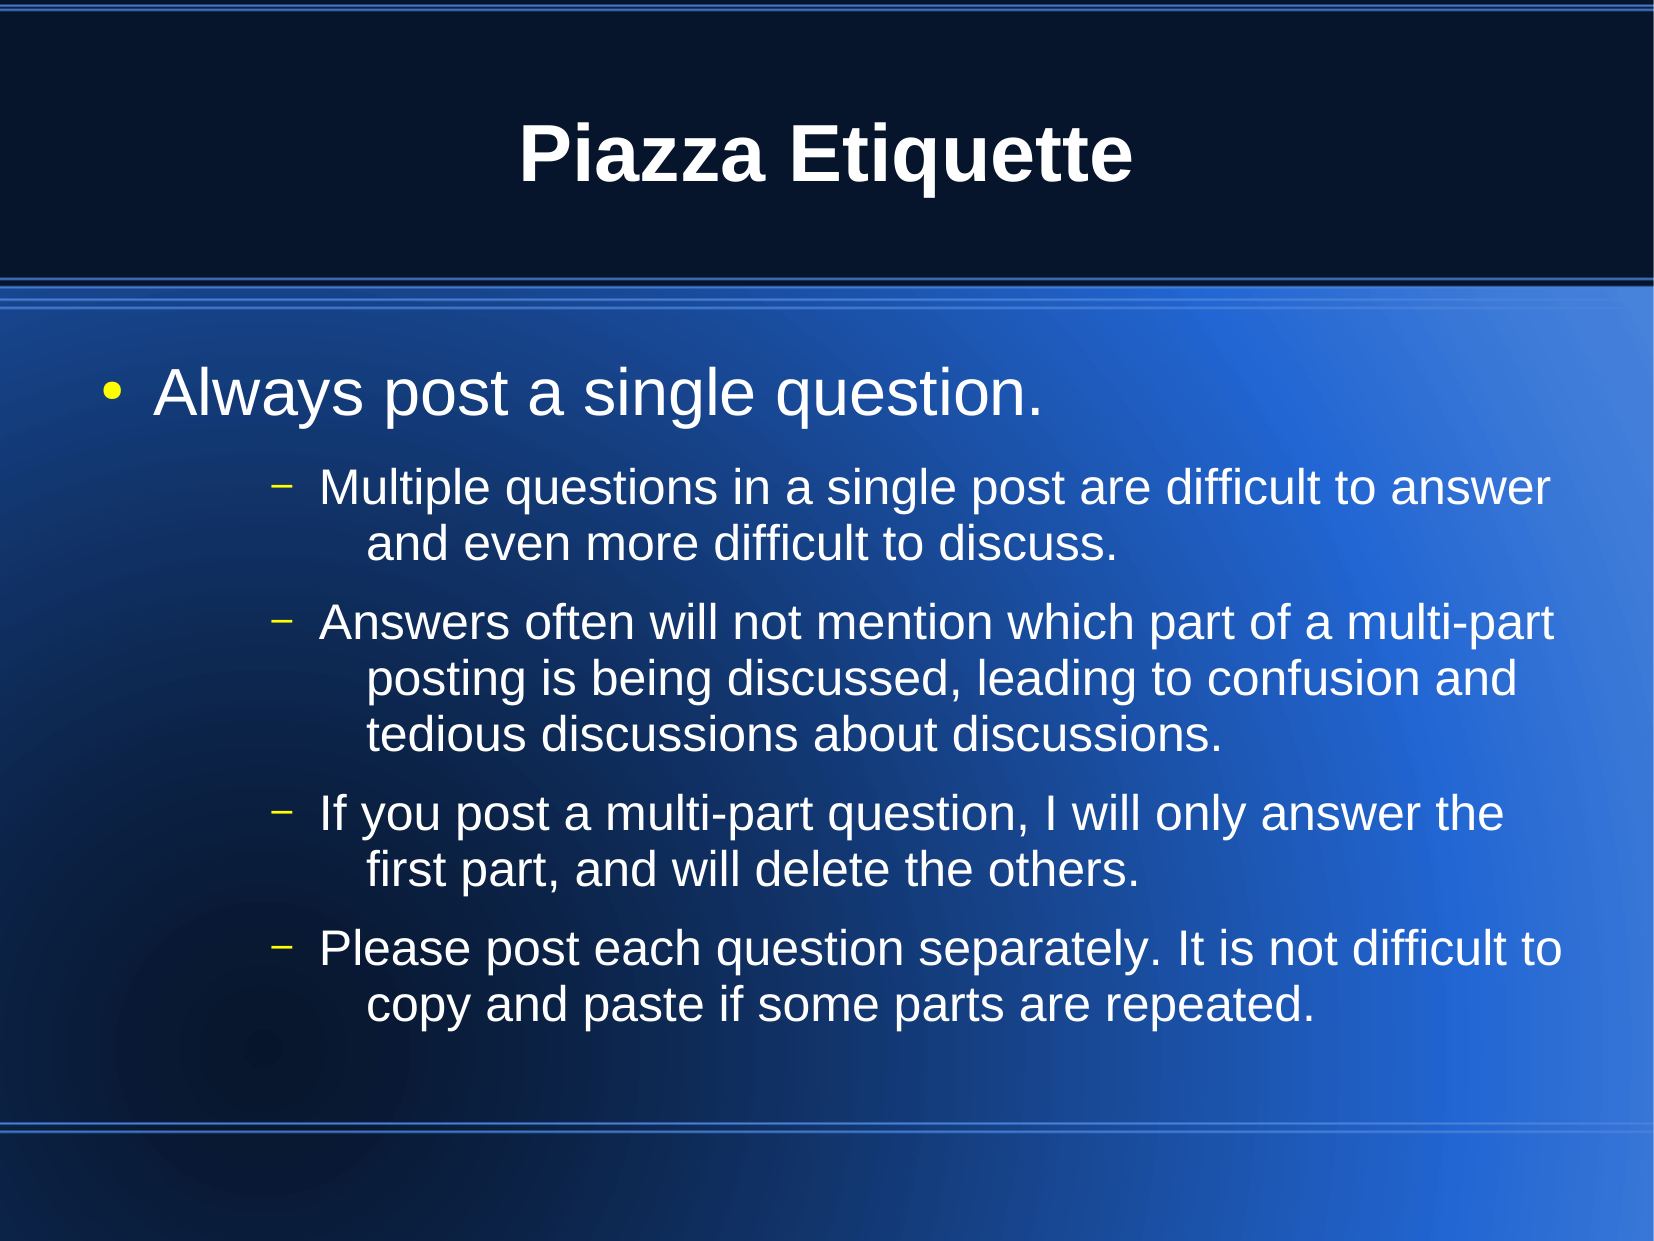

# Piazza Etiquette
Always post a single question.
Multiple questions in a single post are difficult to answer and even more difficult to discuss.
Answers often will not mention which part of a multi-part posting is being discussed, leading to confusion and tedious discussions about discussions.
If you post a multi-part question, I will only answer the first part, and will delete the others.
Please post each question separately. It is not difficult to copy and paste if some parts are repeated.